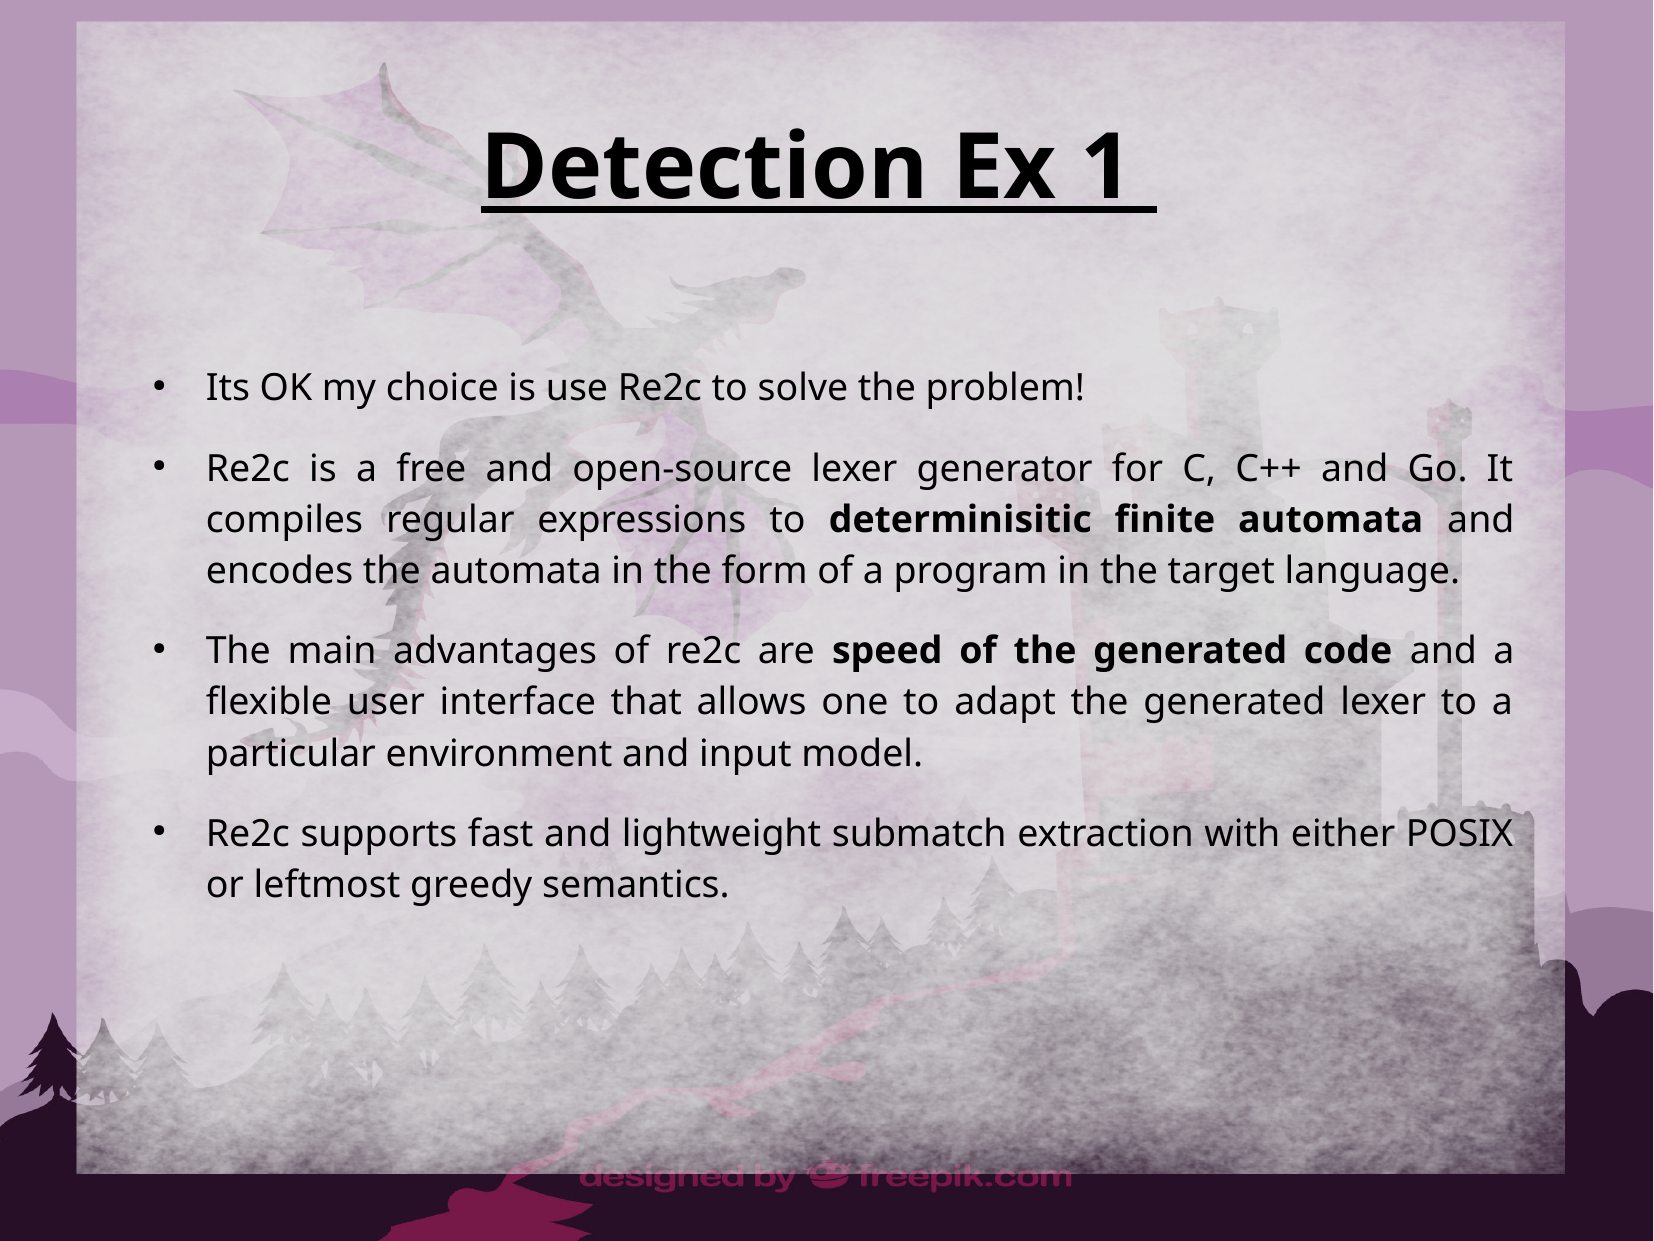

# Detection Ex 1
Its OK my choice is use Re2c to solve the problem!
Re2c is a free and open-source lexer generator for C, C++ and Go. It compiles regular expressions to determinisitic finite automata and encodes the automata in the form of a program in the target language.
The main advantages of re2c are speed of the generated code and a flexible user interface that allows one to adapt the generated lexer to a particular environment and input model.
Re2c supports fast and lightweight submatch extraction with either POSIX or leftmost greedy semantics.